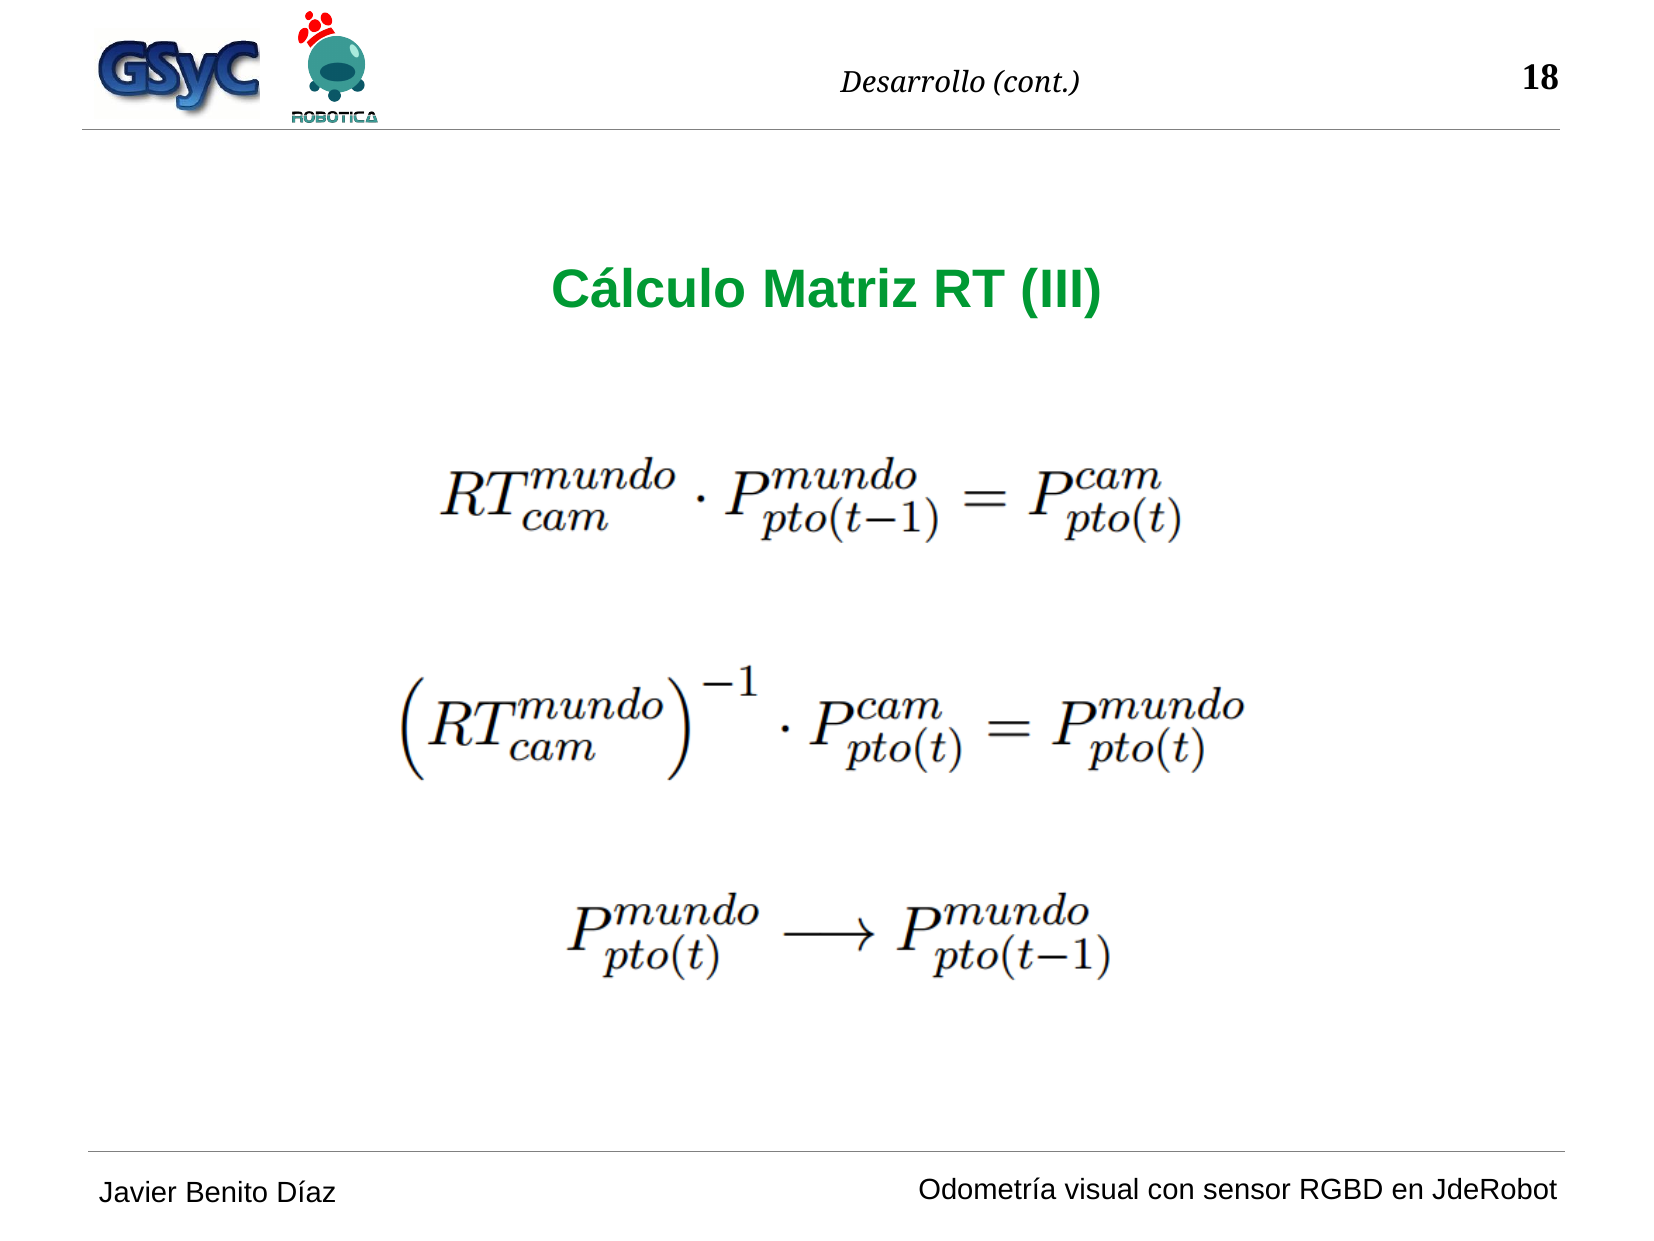

18
Desarrollo (cont.)
# Cálculo Matriz RT (III)